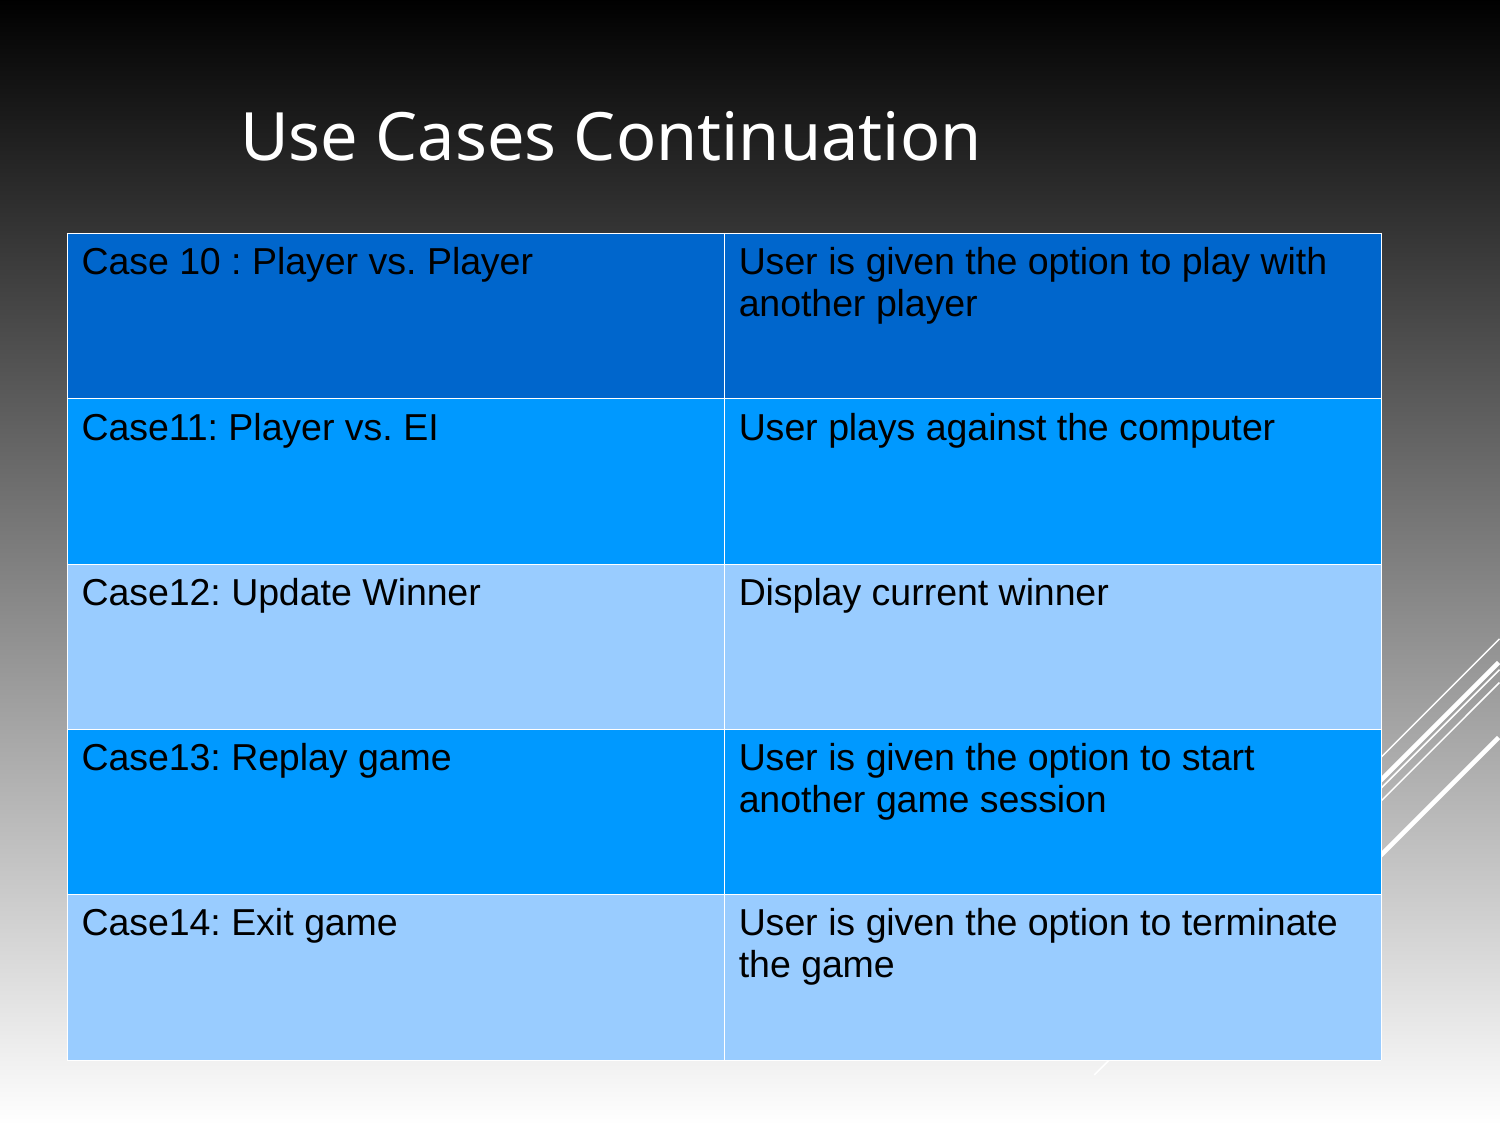

# Use Cases Continuation
| Case 10 : Player vs. Player | User is given the option to play with another player |
| --- | --- |
| Case11: Player vs. EI | User plays against the computer |
| Case12: Update Winner | Display current winner |
| Case13: Replay game | User is given the option to start another game session |
| Case14: Exit game | User is given the option to terminate the game |